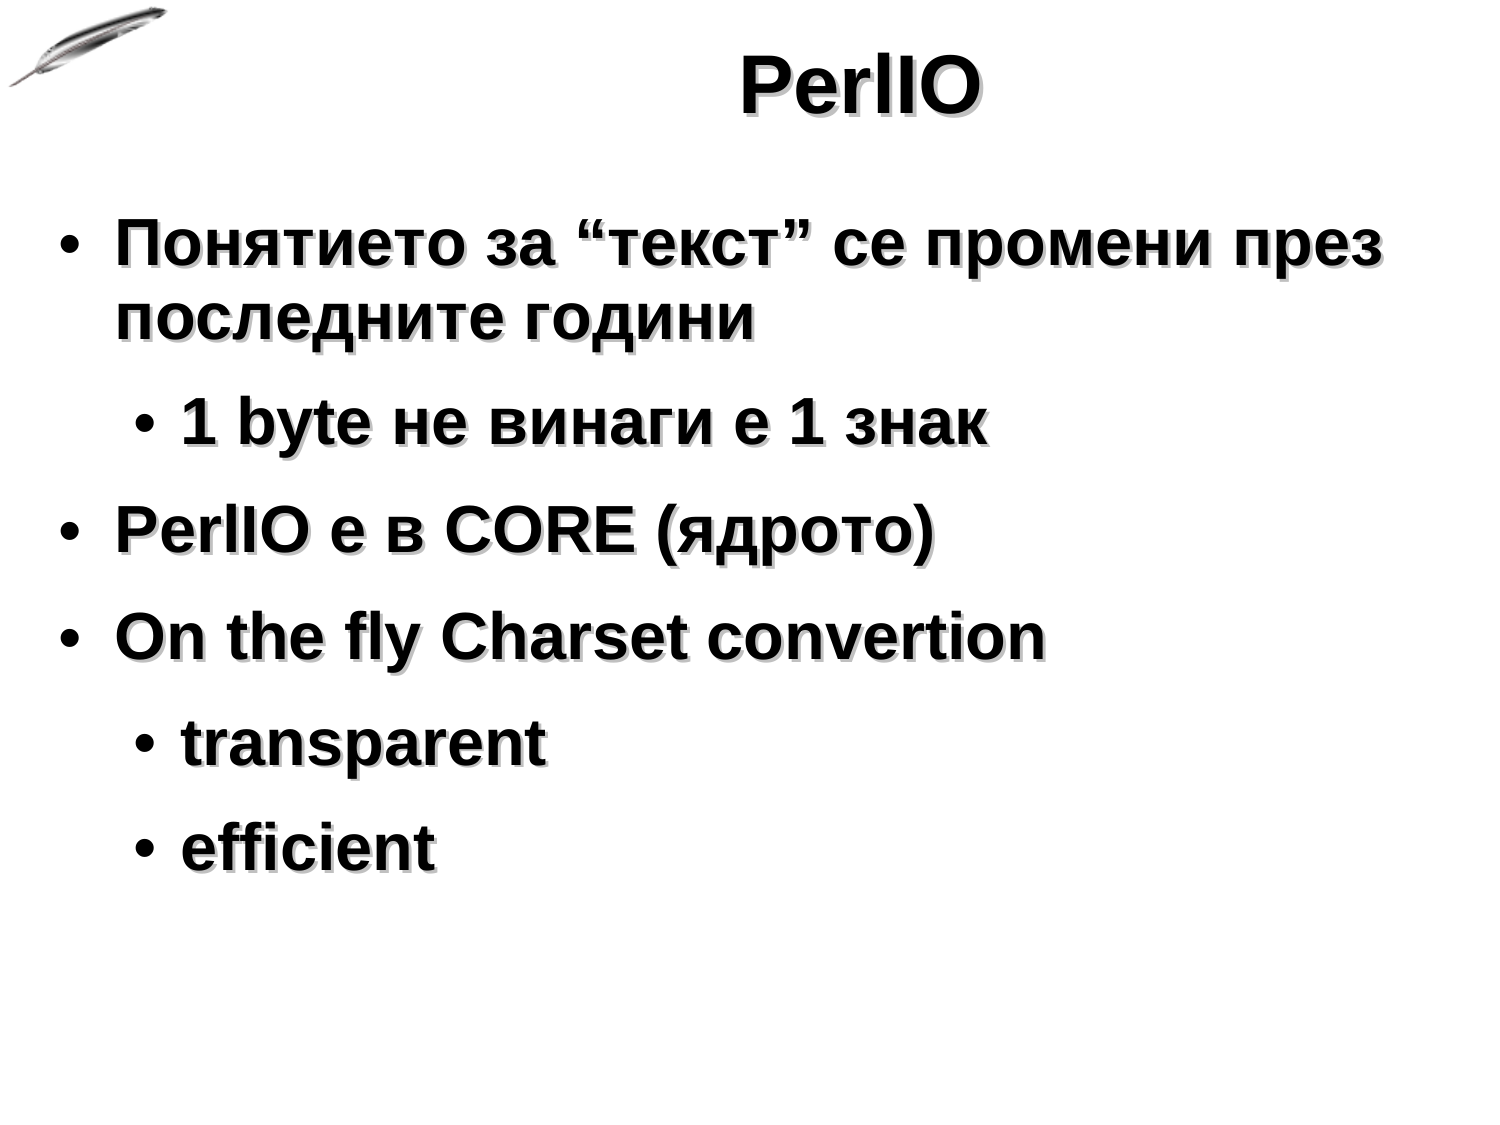

# PerlIO
Понятието за “текст” се промени през последните години
1 byte не винаги е 1 знак
PerlIO е в CORE (ядрото)
On the fly Charset convertion
transparent
efficient